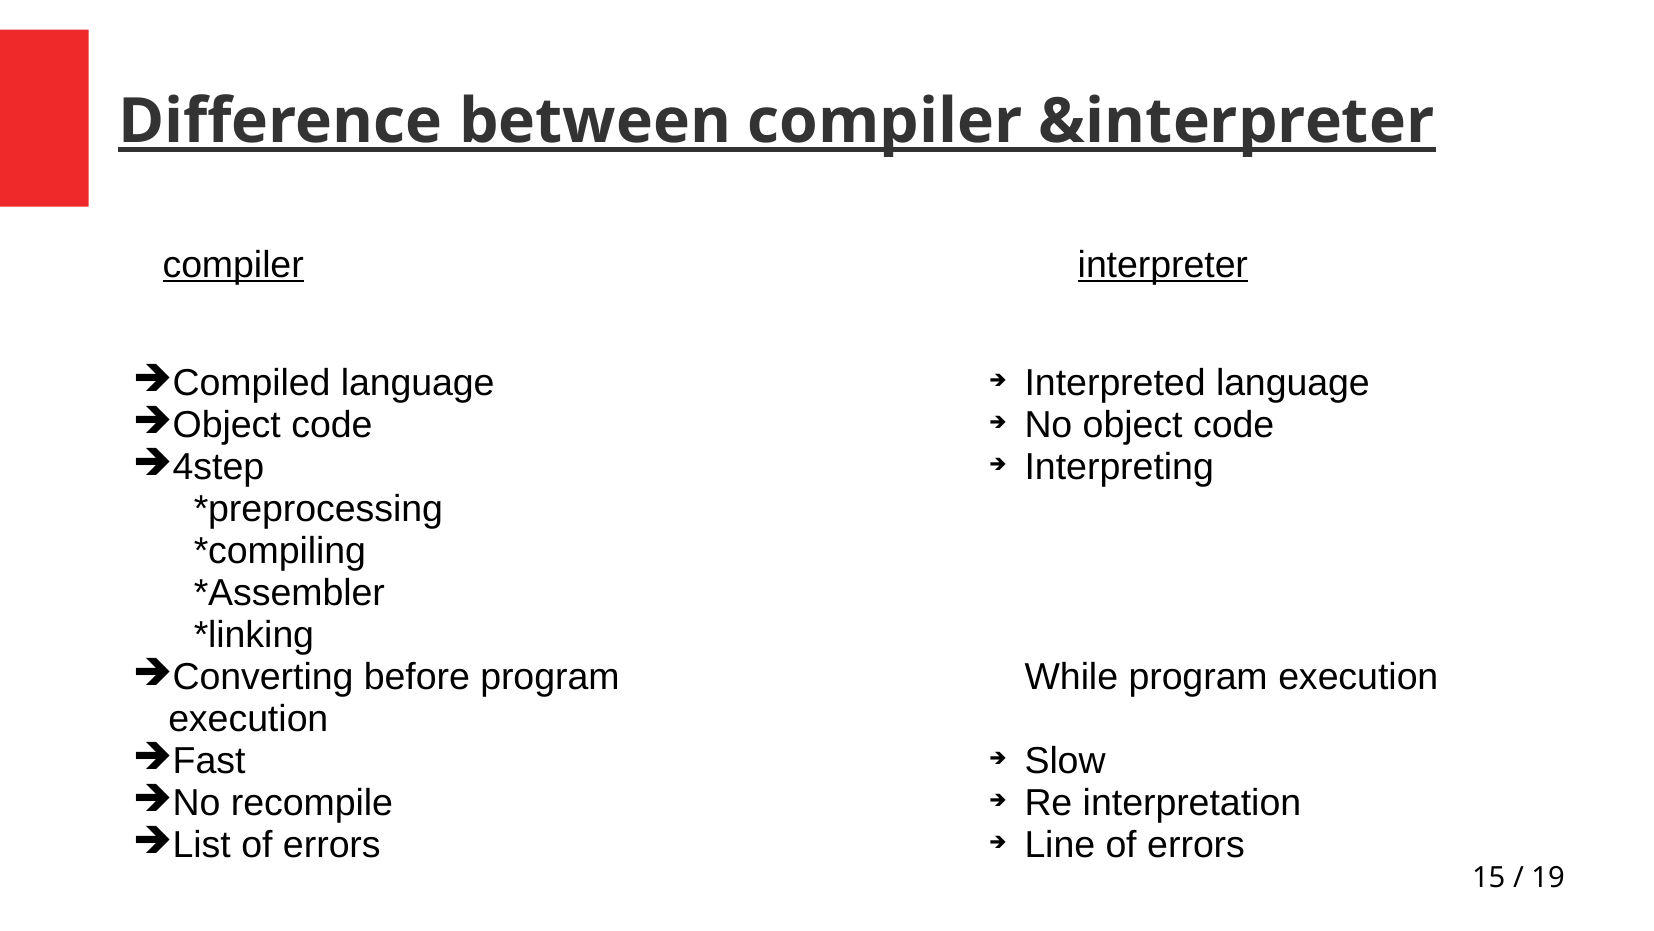

# Difference between compiler &interpreter
compiler
interpreter
Compiled language
Object code
4step
 *preprocessing
 *compiling
 *Assembler
 *linking
Converting before program execution
Fast
No recompile
List of errors
Interpreted language
No object code
Interpreting
While program execution
Slow
Re interpretation
Line of errors
15